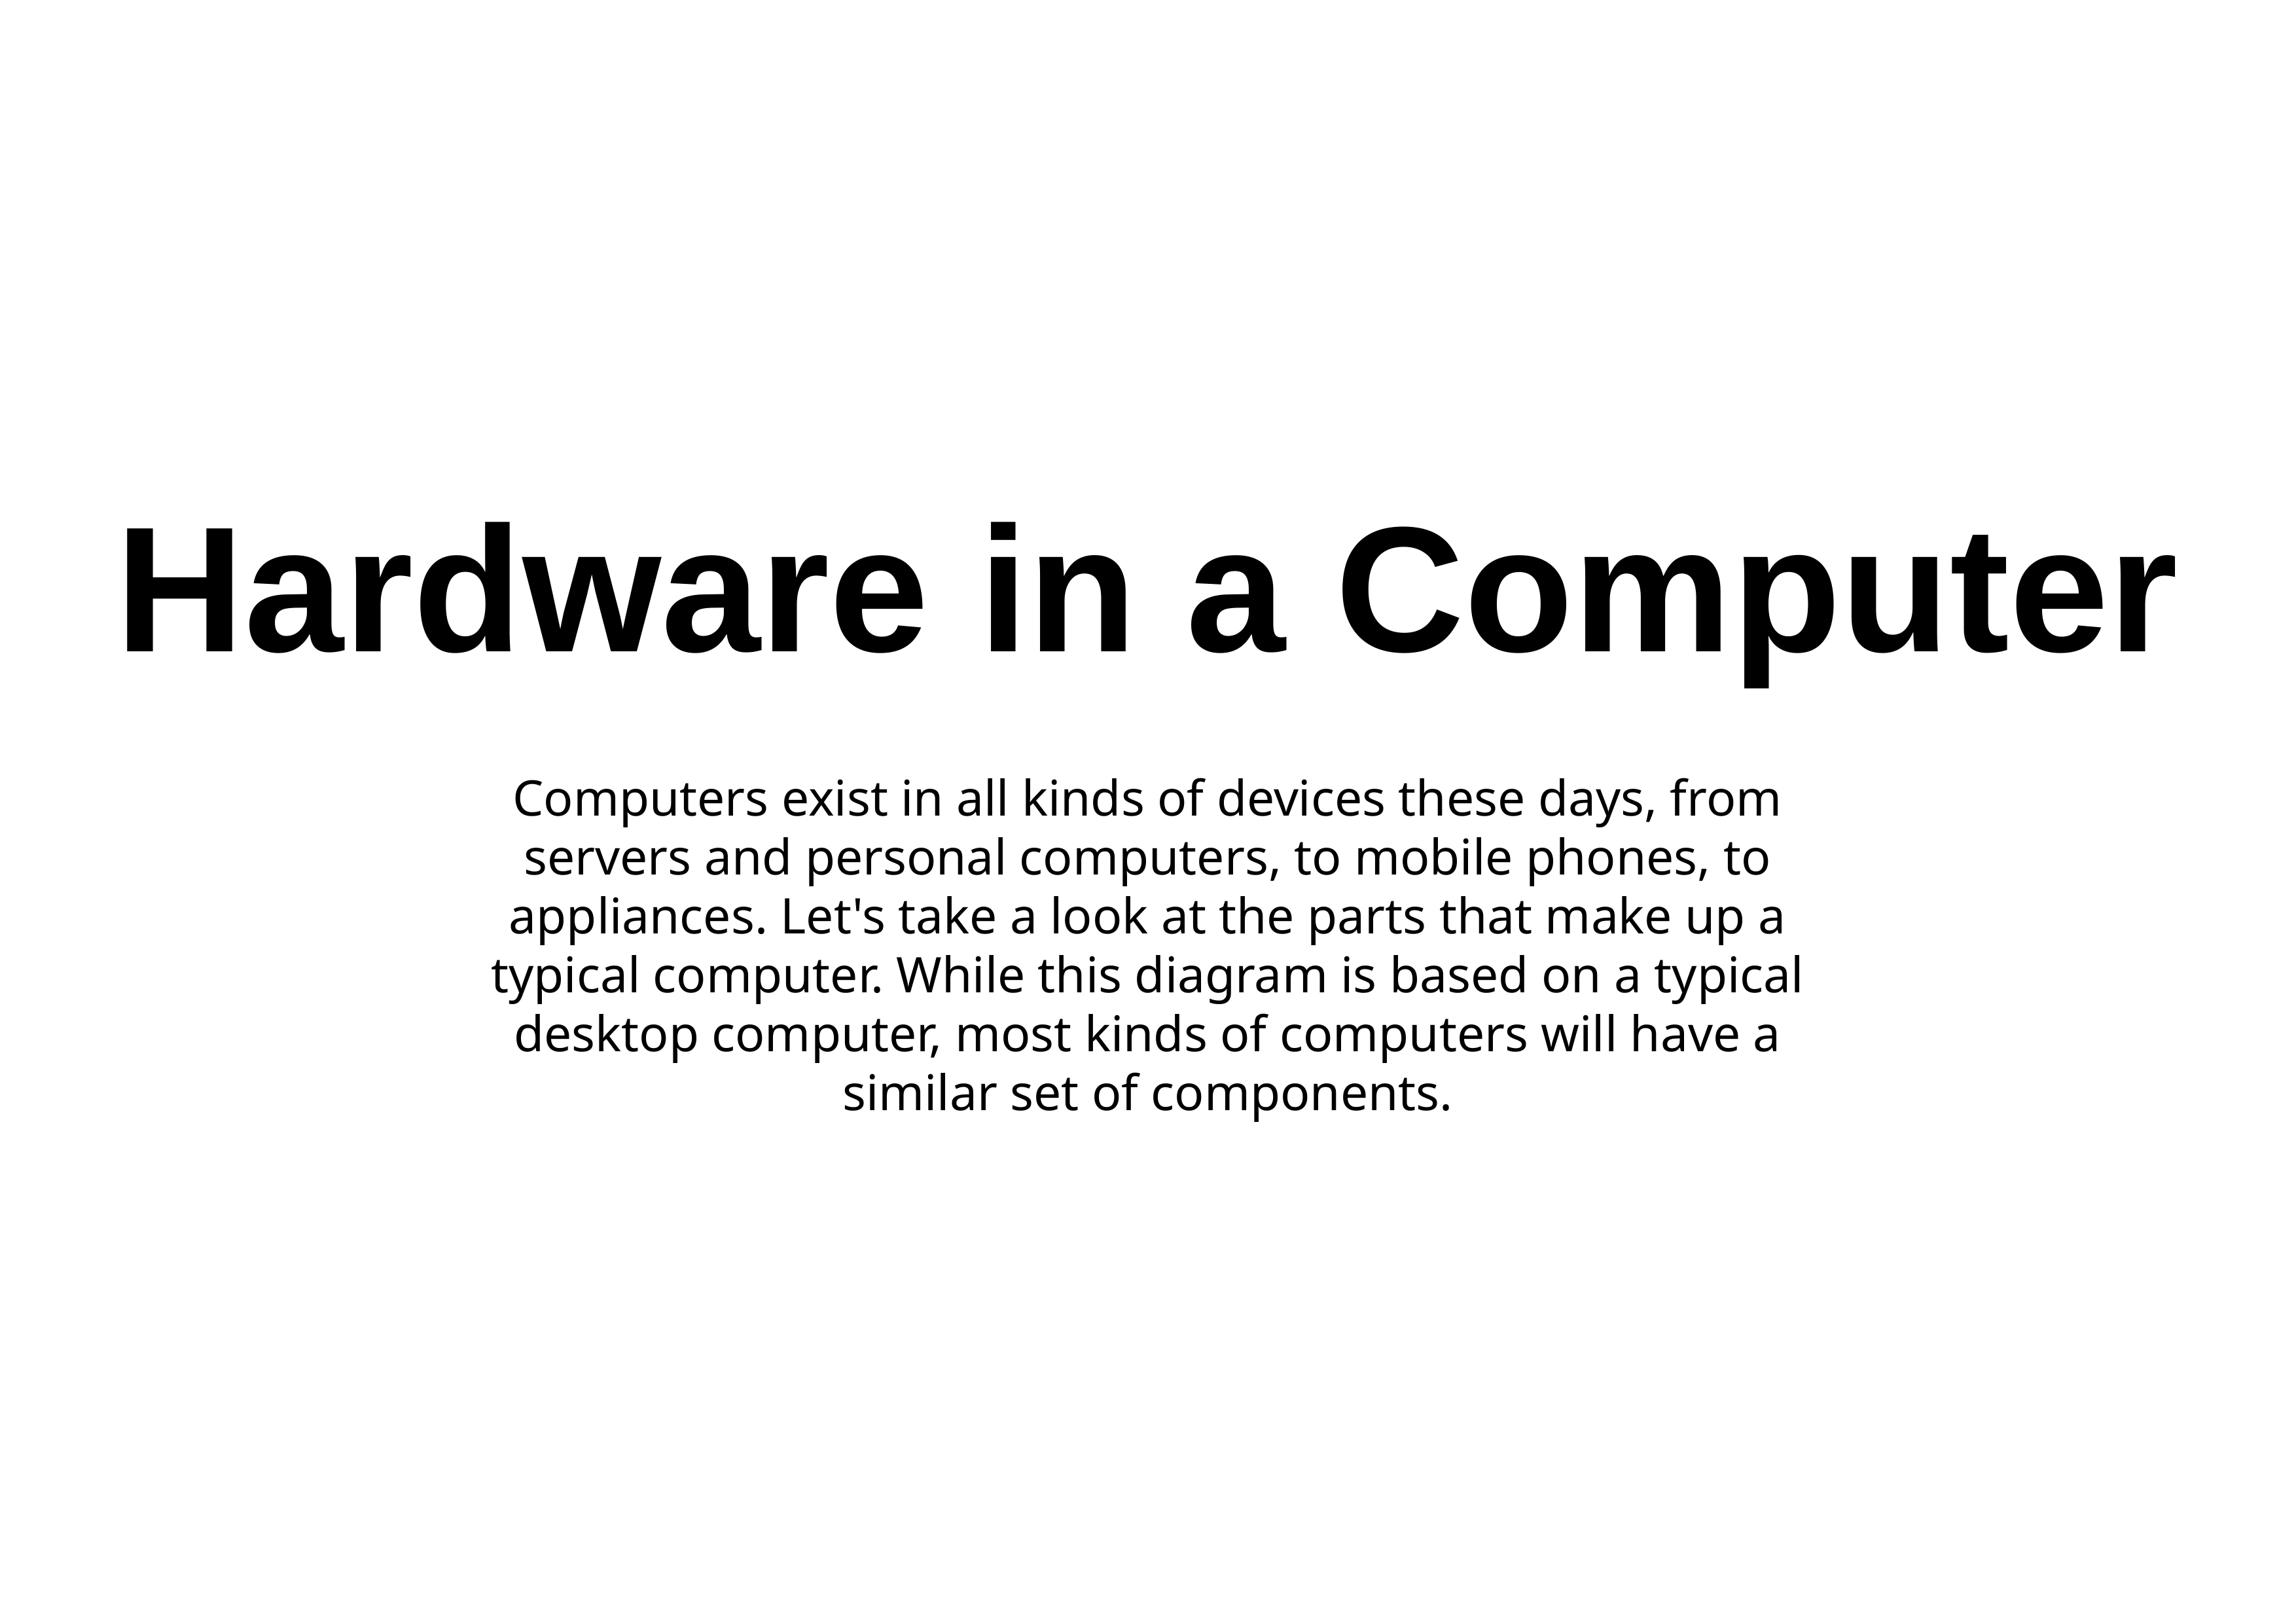

# Hardware in a Computer
Computers exist in all kinds of devices these days, from servers and personal computers, to mobile phones, to appliances. Let's take a look at the parts that make up a typical computer. While this diagram is based on a typical desktop computer, most kinds of computers will have a similar set of components.